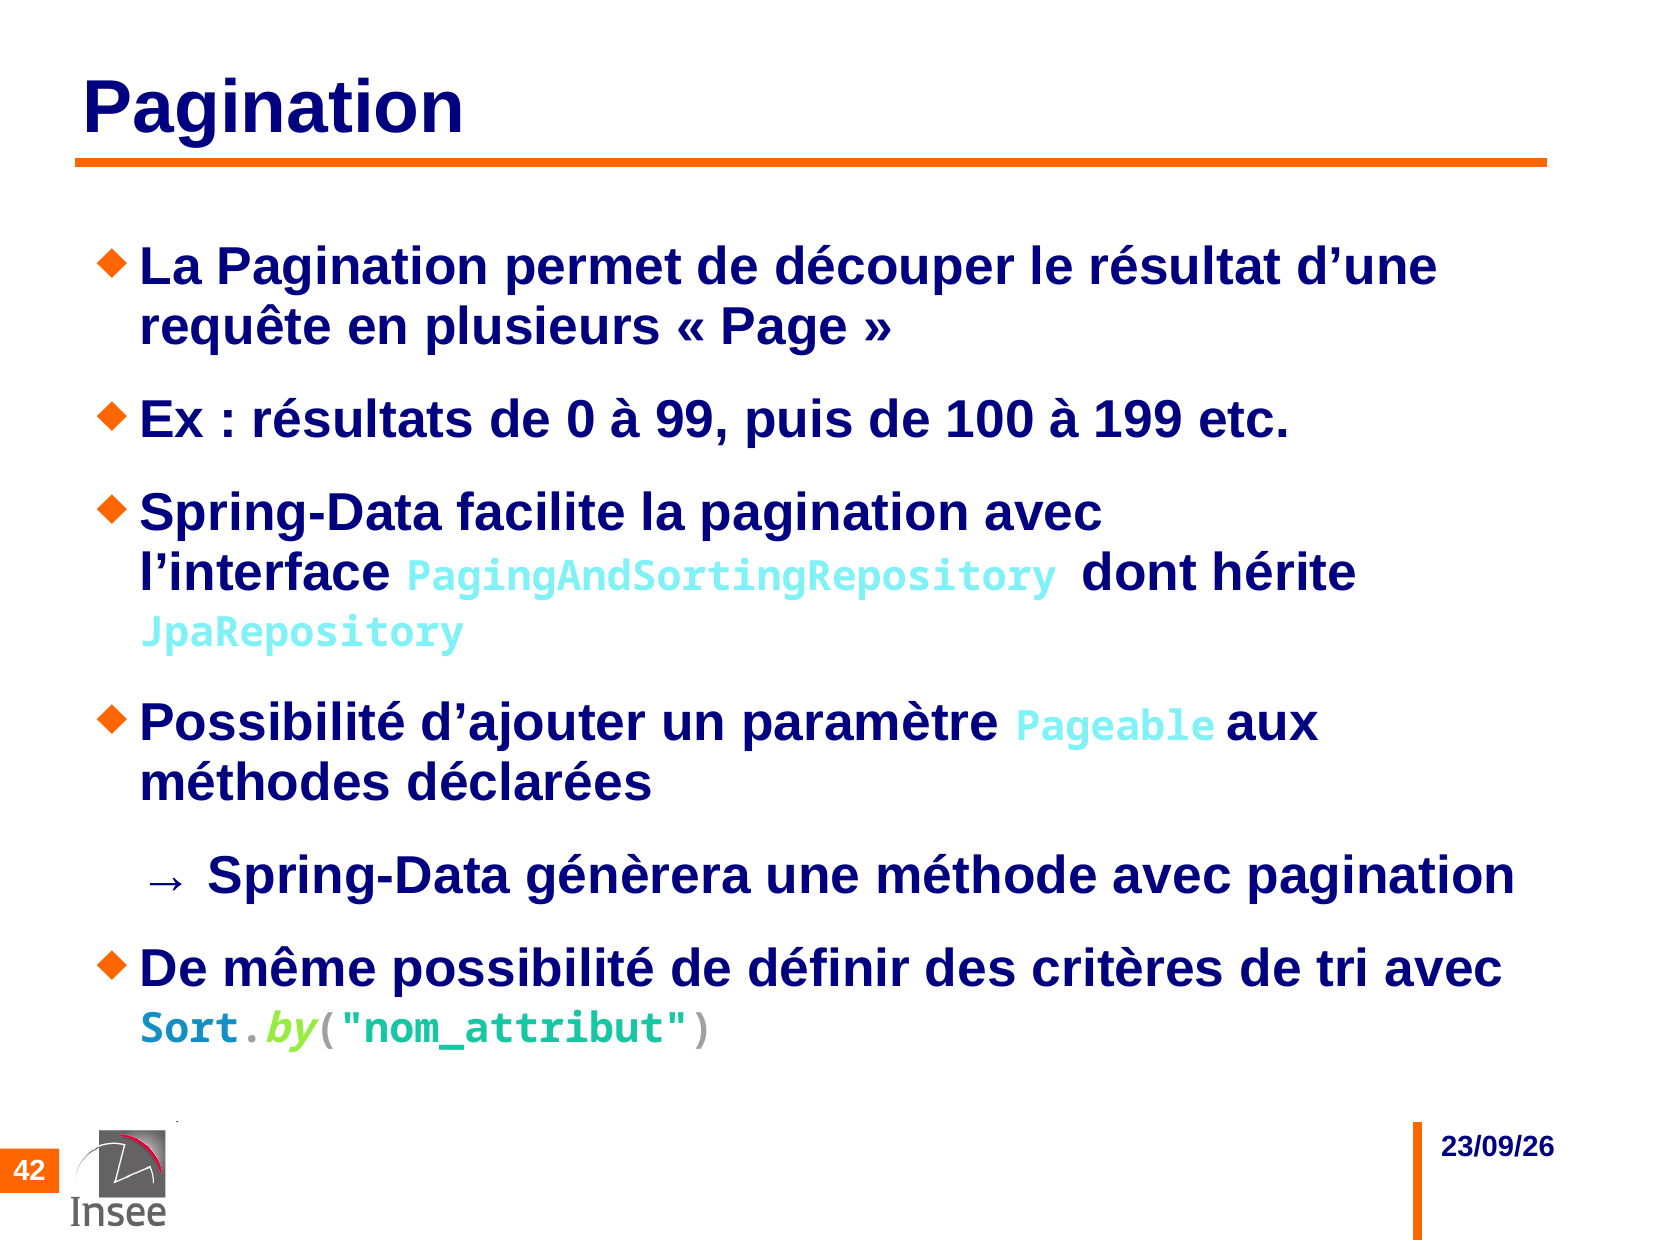

# Pagination
La Pagination permet de découper le résultat d’une requête en plusieurs « Page »
Ex : résultats de 0 à 99, puis de 100 à 199 etc.
Spring-Data facilite la pagination avec l’interface PagingAndSortingRepository dont hérite JpaRepository
Possibilité d’ajouter un paramètre Pageable aux méthodes déclarées
→ Spring-Data génèrera une méthode avec pagination
De même possibilité de définir des critères de tri avec Sort.by("nom_attribut")
42